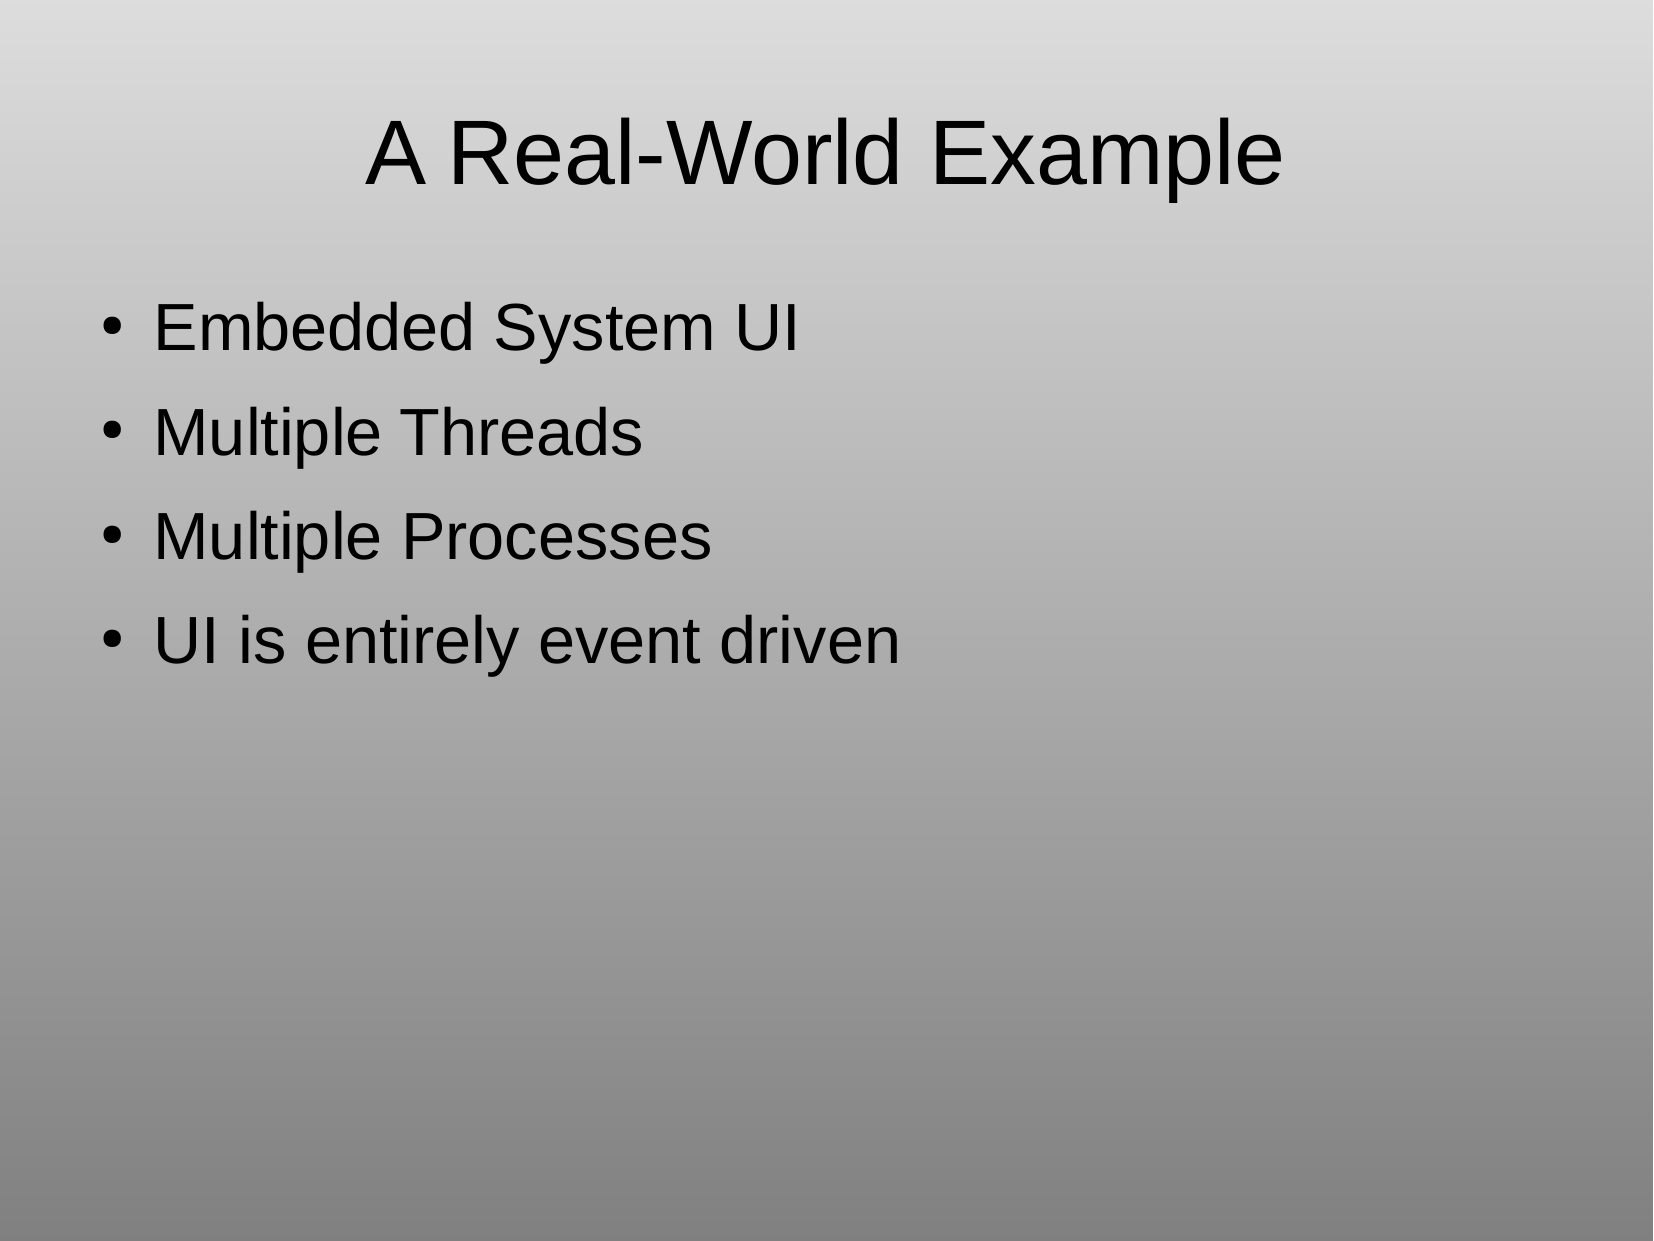

# A Real-World Example
Embedded System UI
Multiple Threads
Multiple Processes
UI is entirely event driven